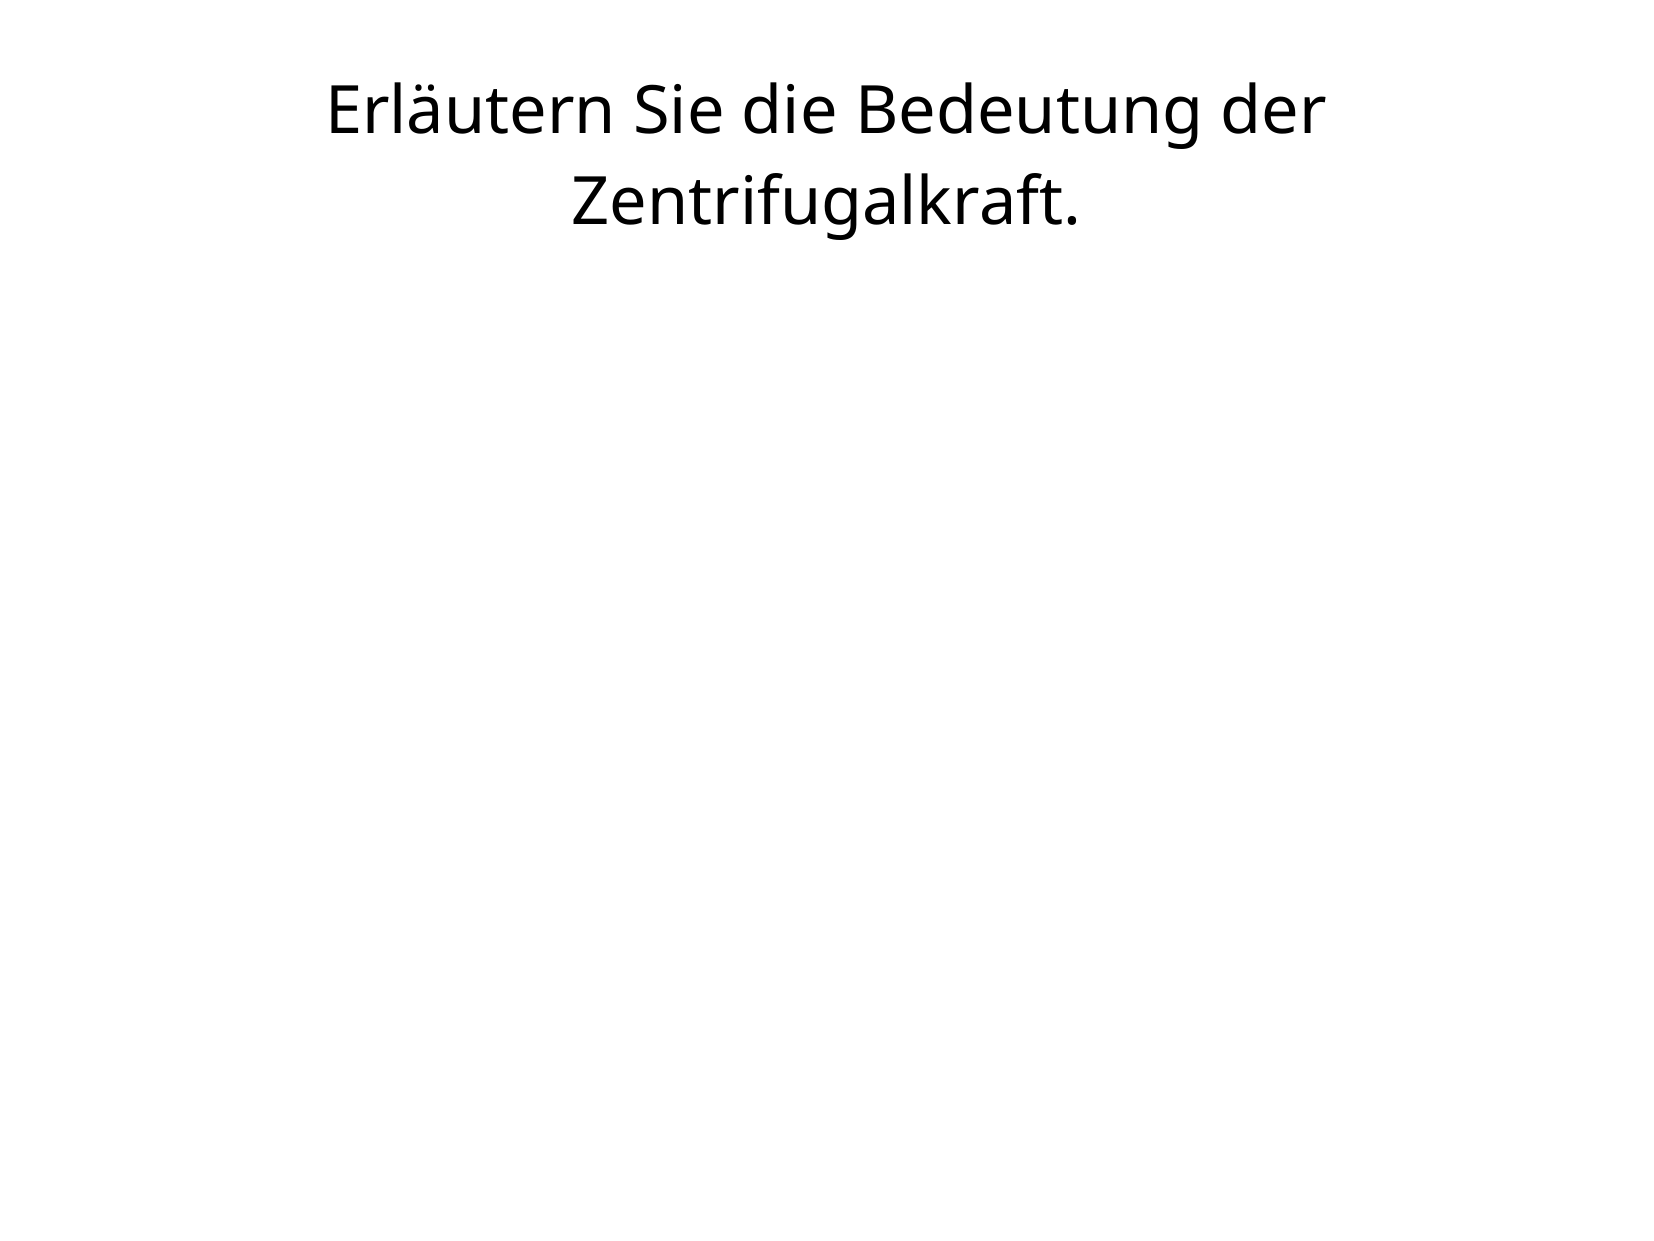

# Erläutern Sie die Bedeutung der Zentrifugalkraft.